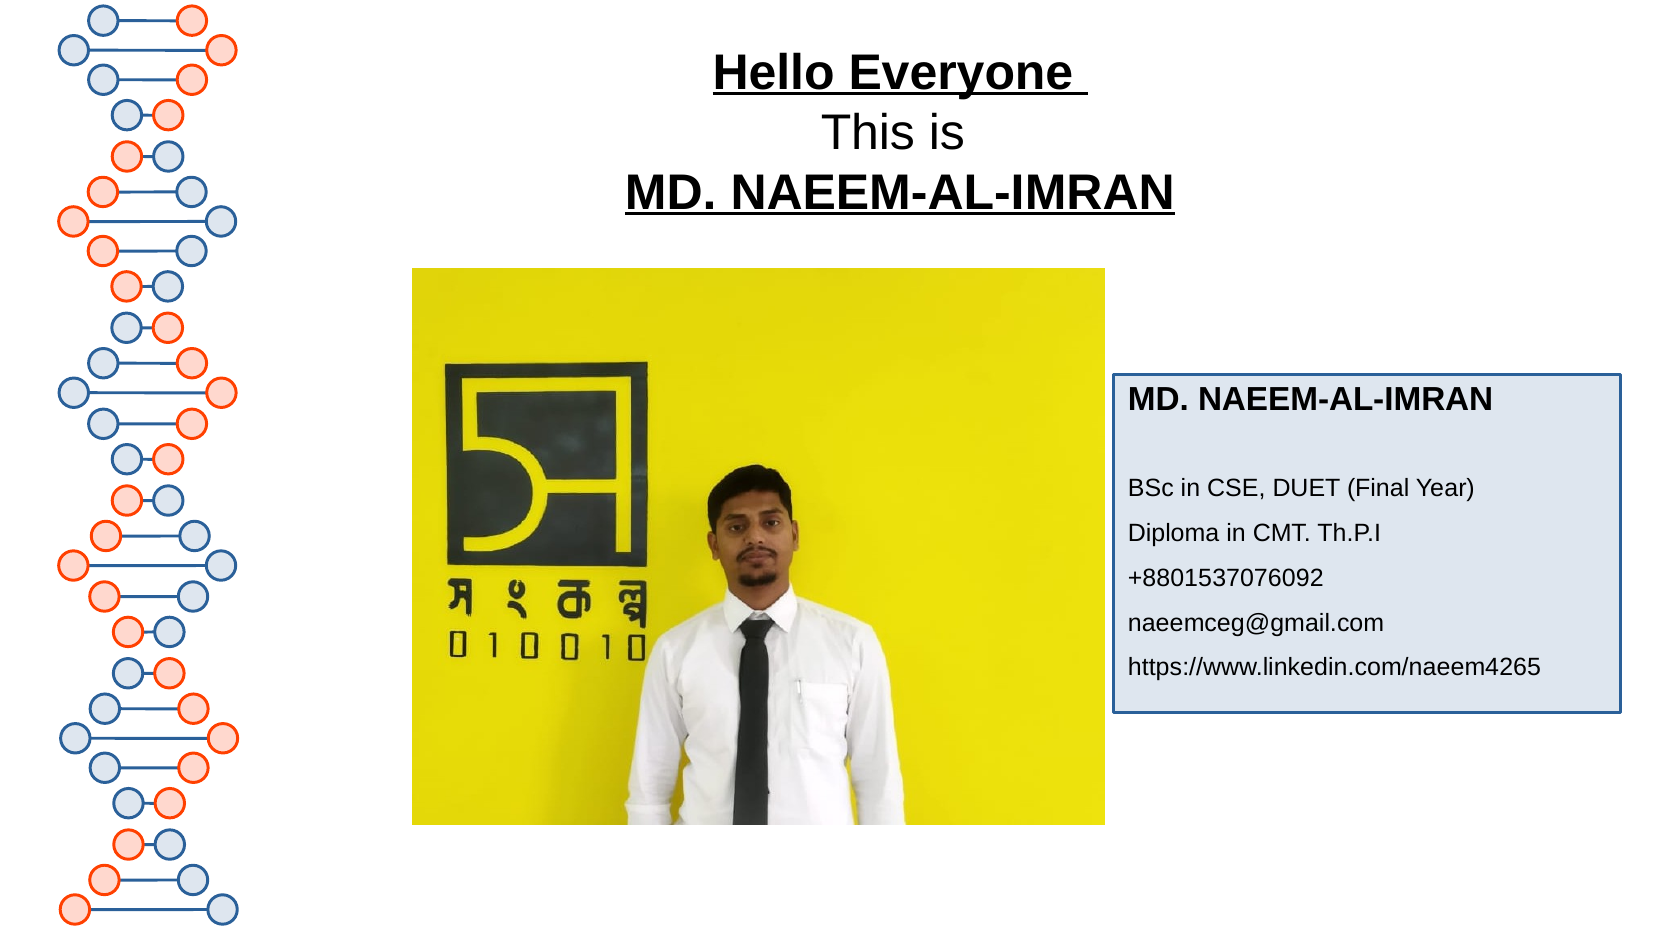

Hello Everyone
This is
MD. NAEEM-AL-IMRAN
MD. NAEEM-AL-IMRAN
BSc in CSE, DUET (Final Year)
Diploma in CMT. Th.P.I
+8801537076092
naeemceg@gmail.com
https://www.linkedin.com/naeem4265